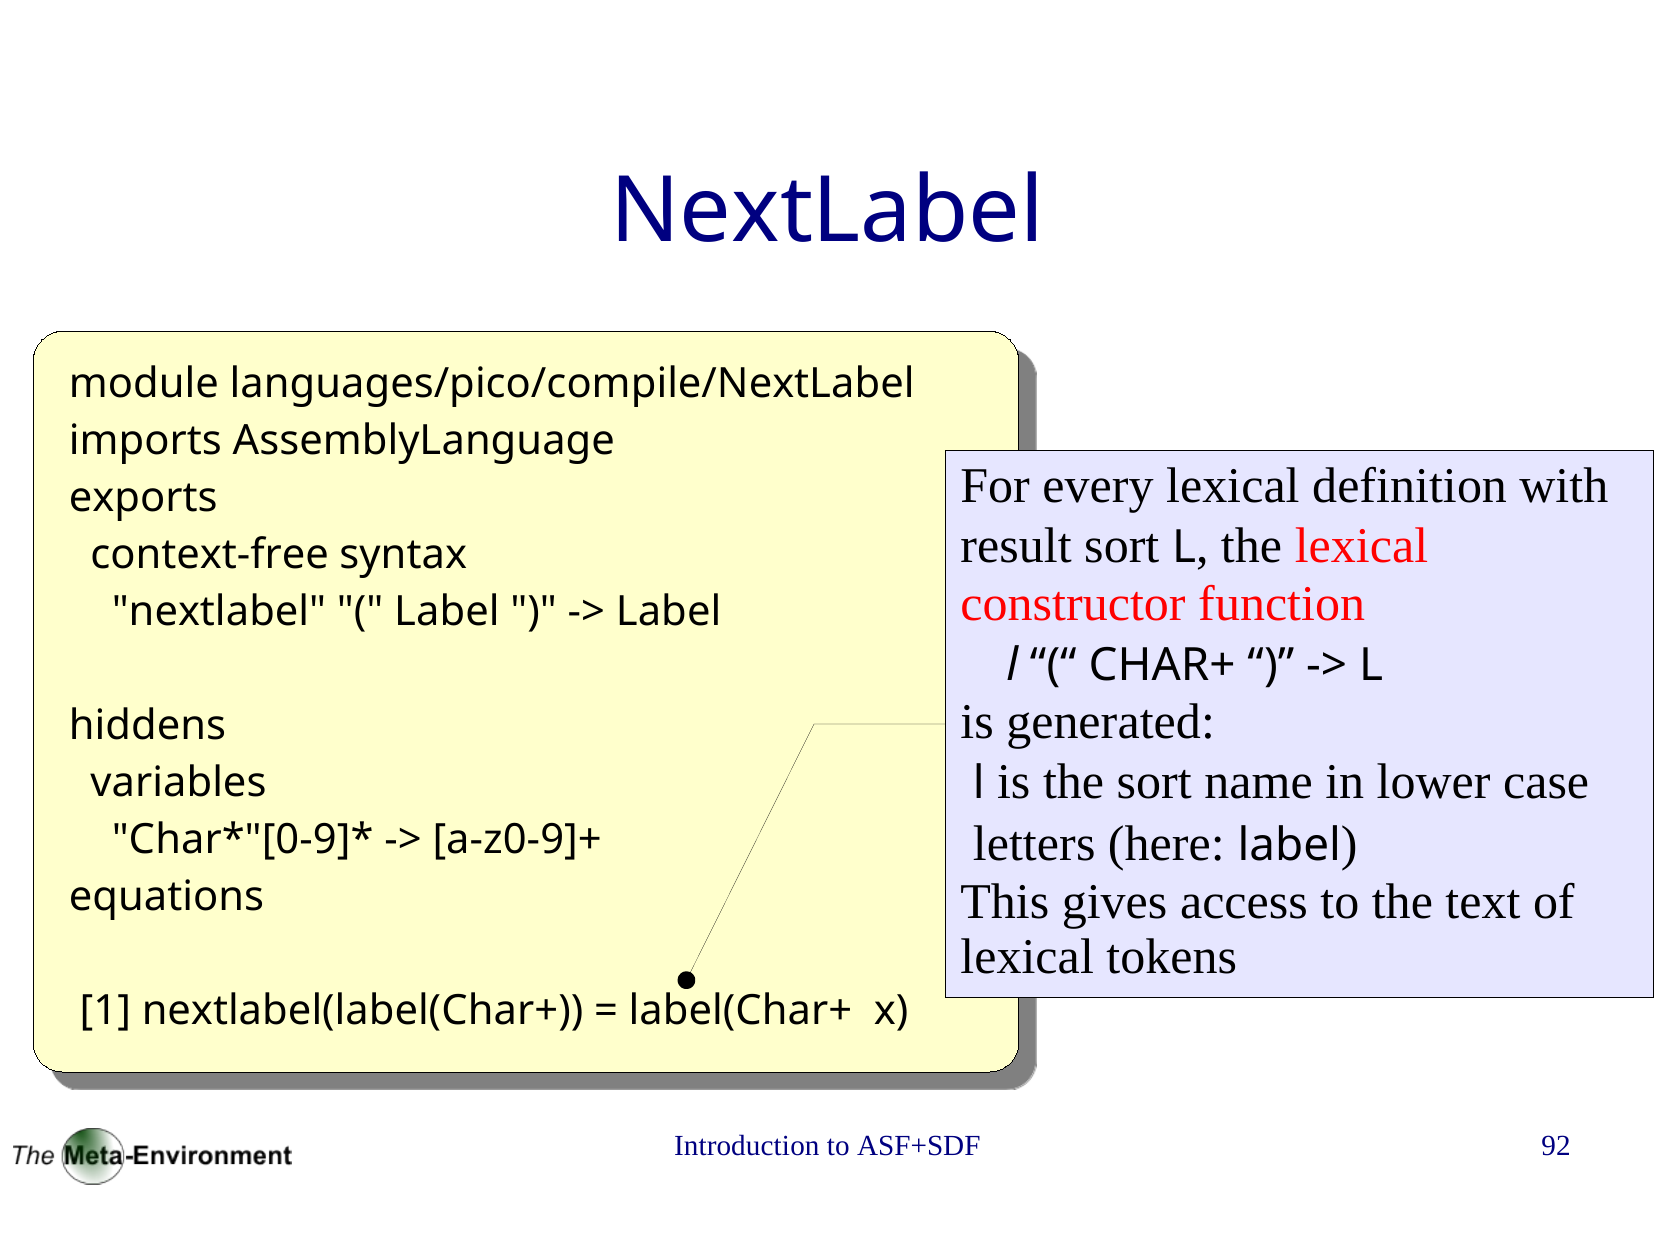

# NextLabel
module languages/pico/compile/NextLabel
imports AssemblyLanguage
exports
 context-free syntax
 "nextlabel" "(" Label ")" -> Label
hiddens
 variables
 "Char*"[0-9]* -> [a-z0-9]+
equations
 [1] nextlabel(label(Char+)) = label(Char+ x)
92